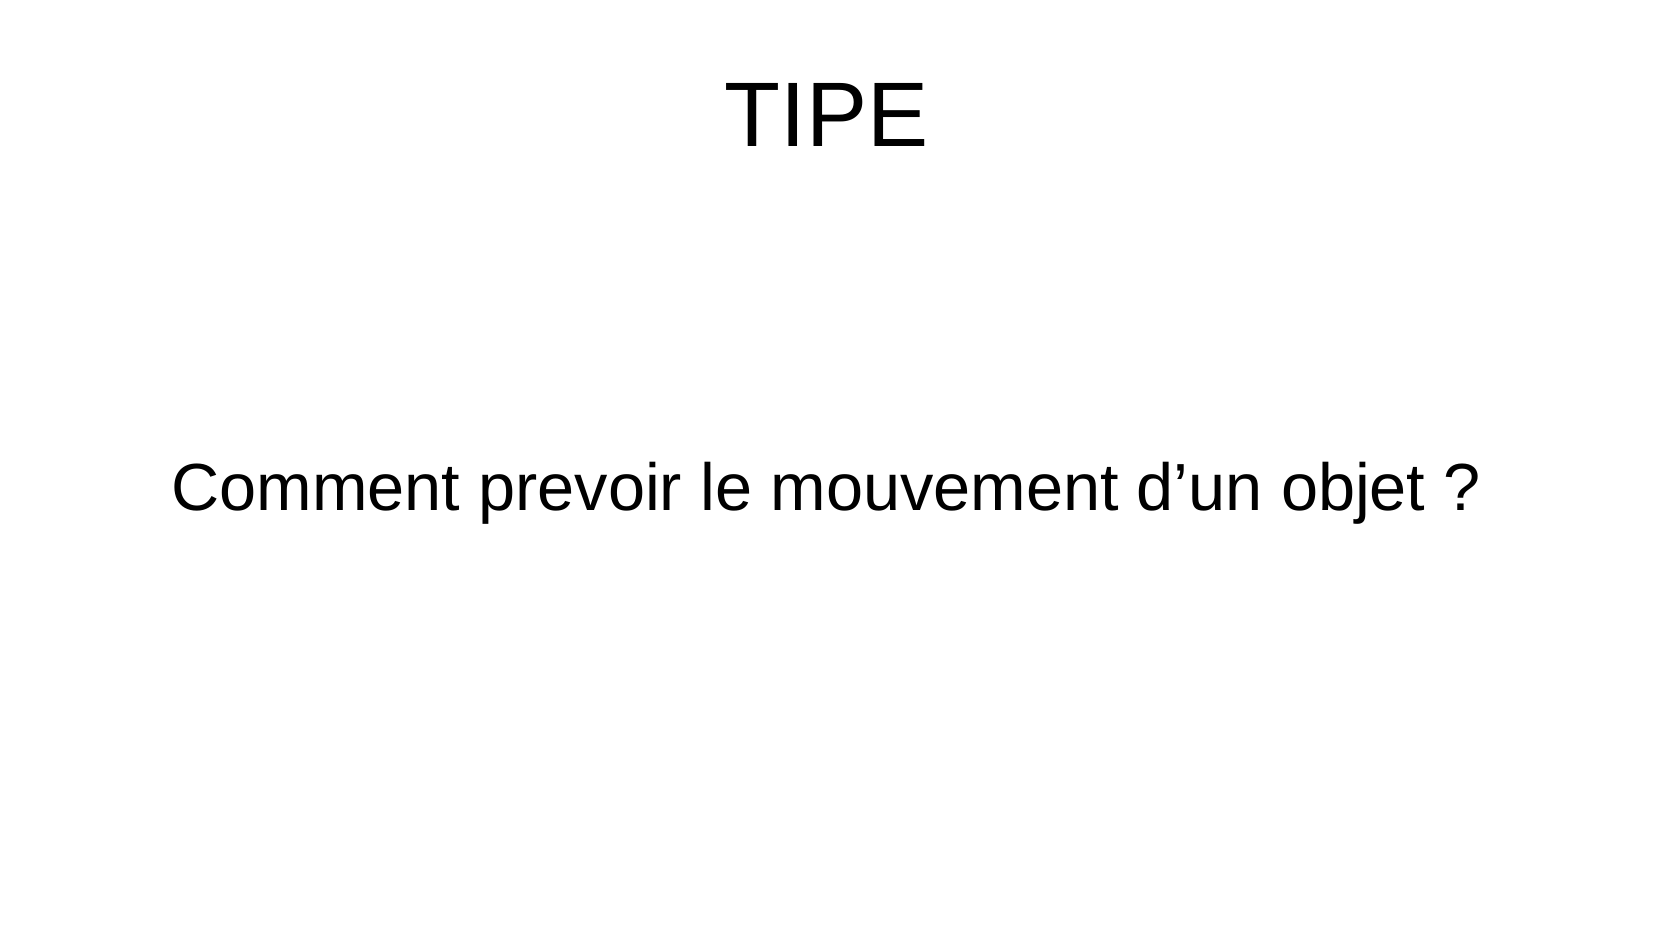

# TIPE
Comment prevoir le mouvement d’un objet ?